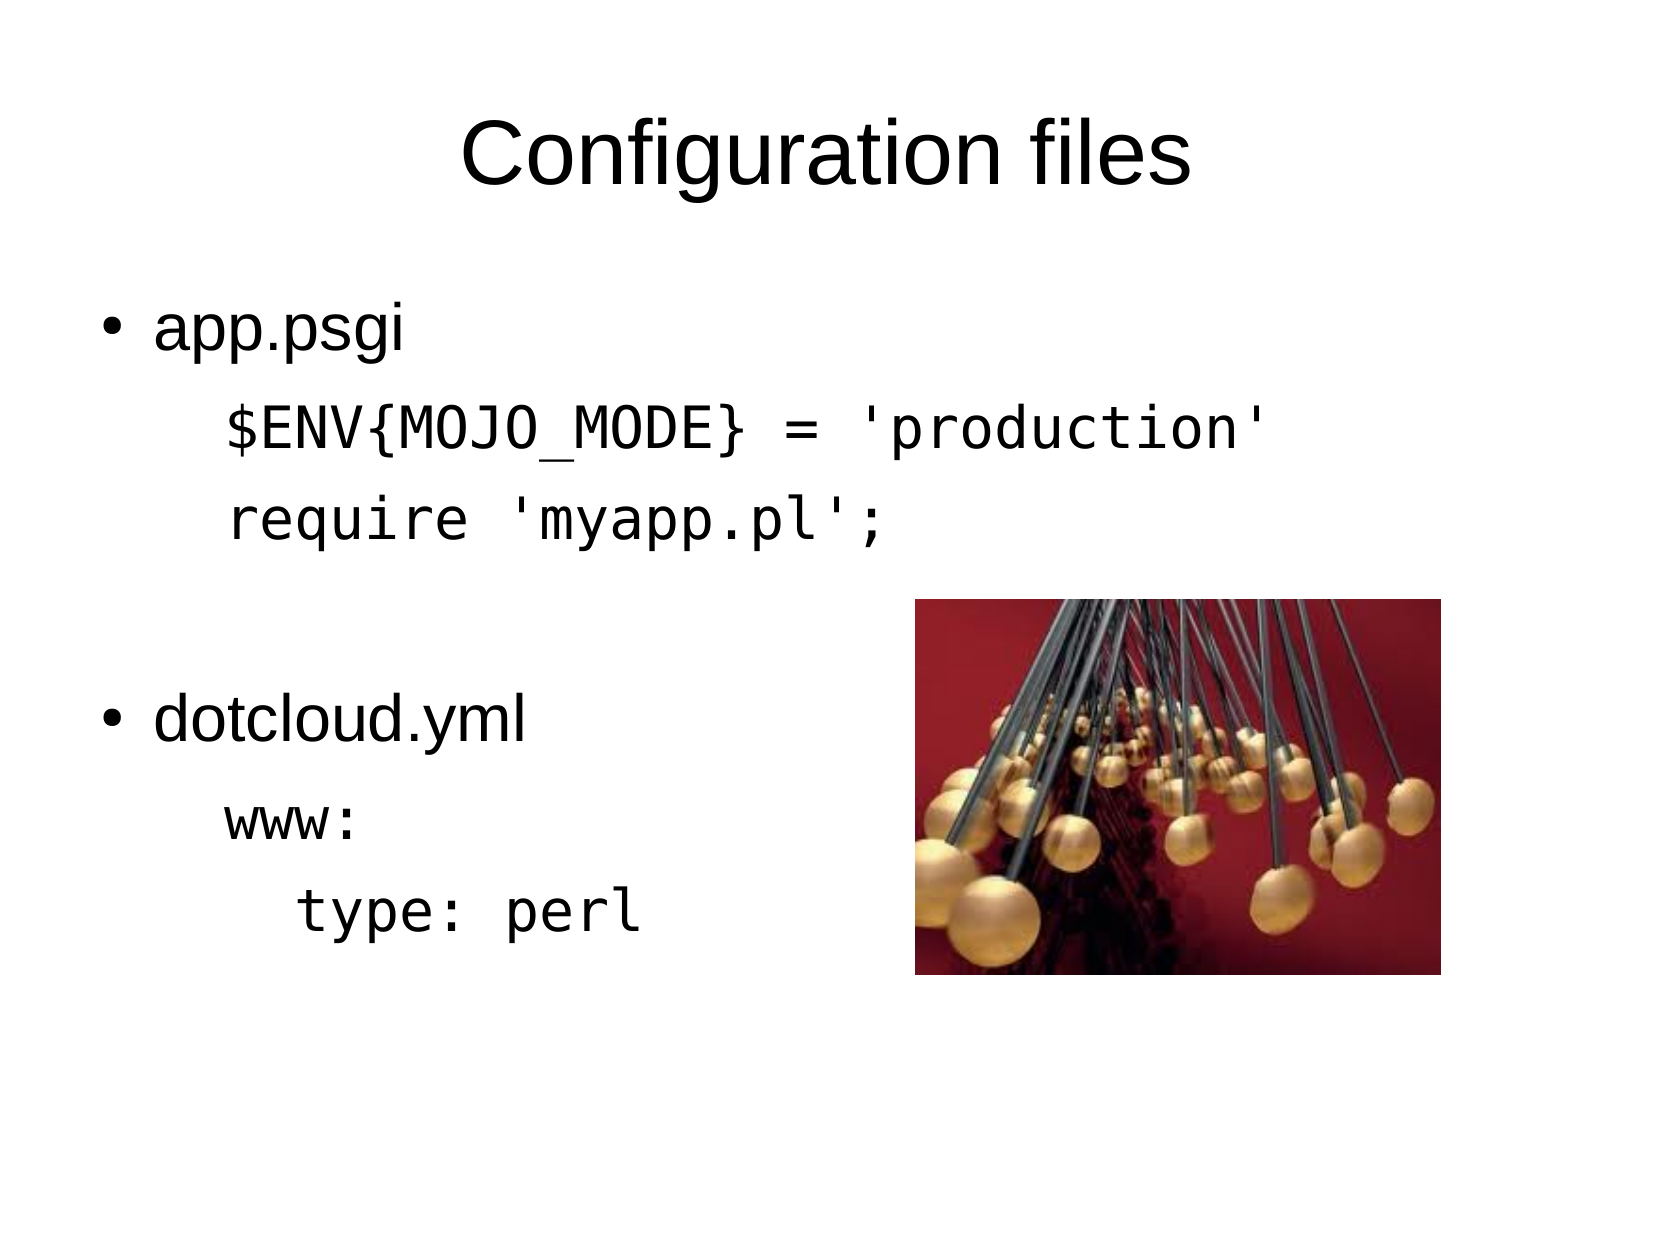

# Configuration files
app.psgi
$ENV{MOJO_MODE} = 'production'
require 'myapp.pl';
dotcloud.yml
www:
 type: perl